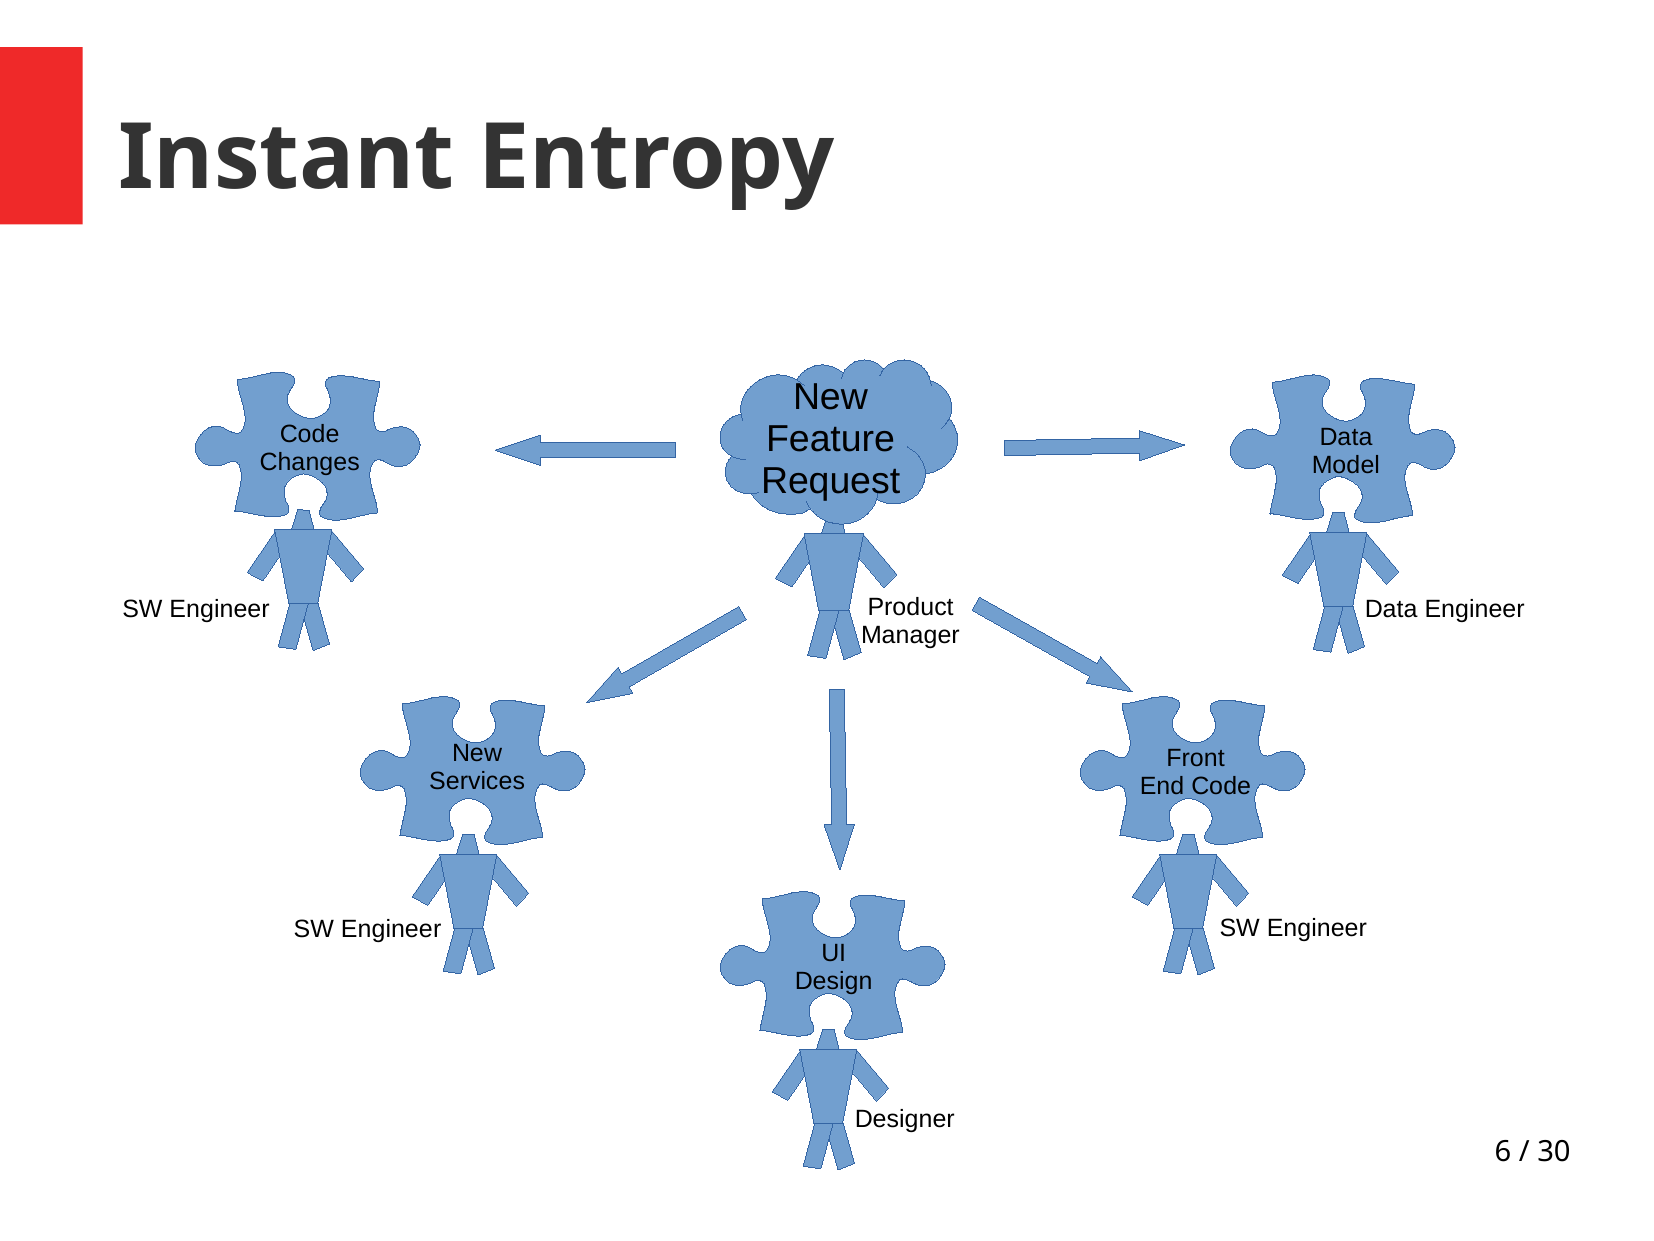

# Instant Entropy
New
Feature
Request
Code
Changes
Data
Model
Product
Manager
SW Engineer
Data Engineer
New
Services
Front
End Code
SW Engineer
SW Engineer
UI
Design
Designer
6